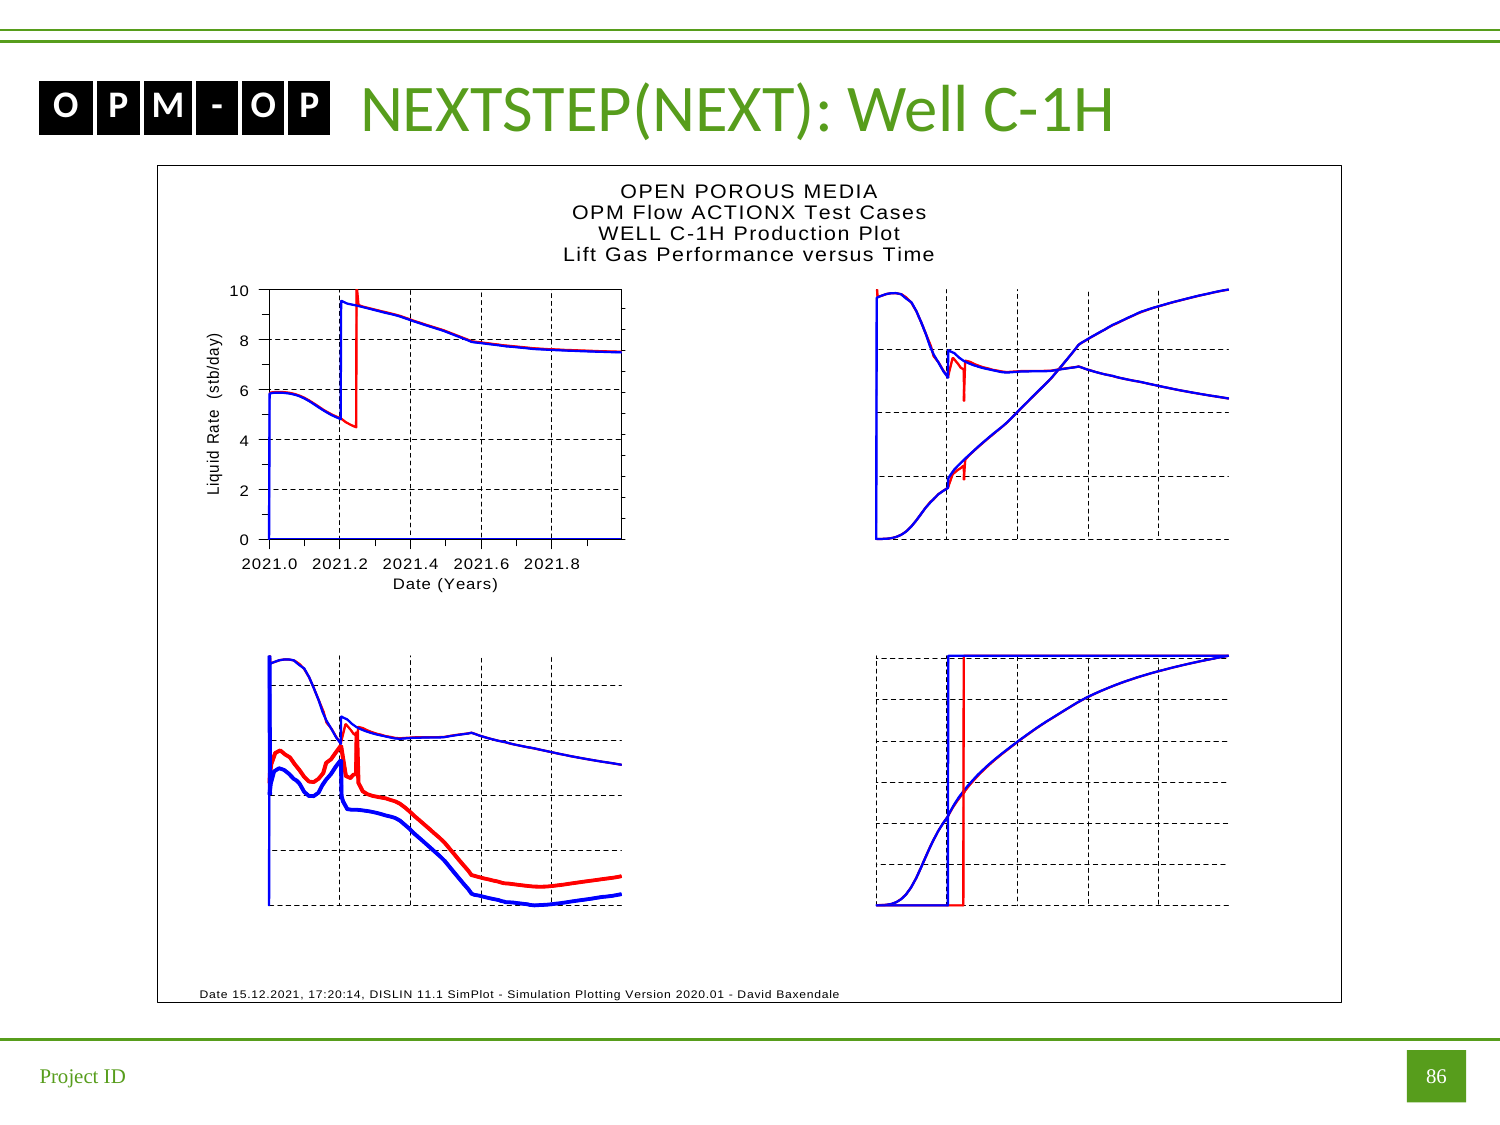

# NEXTSTEP(NEXT): well C-1H
Project ID
86